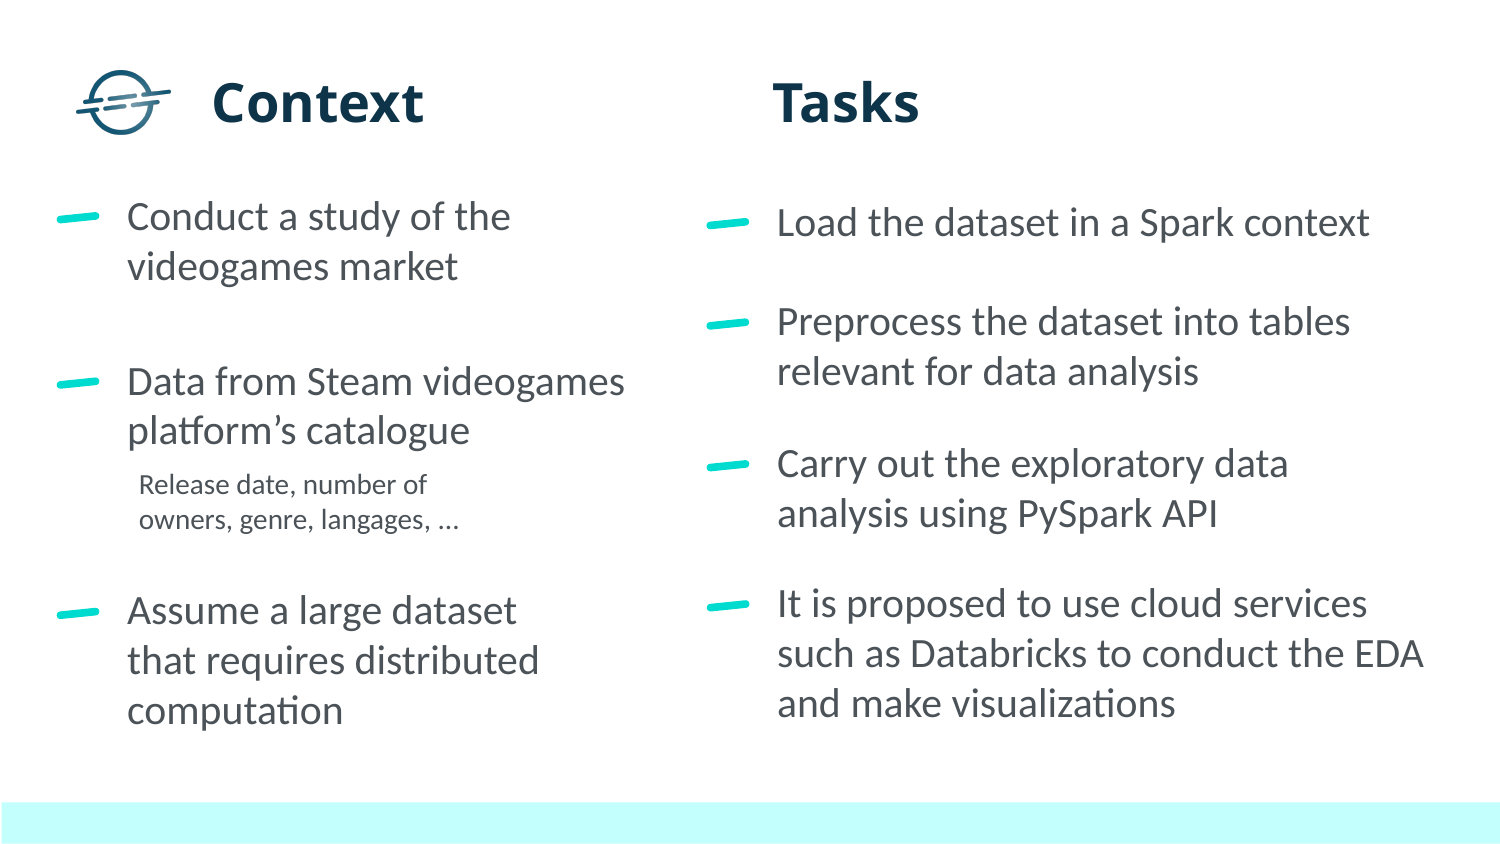

# Context
Tasks
Conduct a study of the videogames market
Load the dataset in a Spark context
Preprocess the dataset into tables relevant for data analysis
Data from Steam videogames platform’s catalogue
Carry out the exploratory data analysis using PySpark API
Release date, number of owners, genre, langages, ...
It is proposed to use cloud services such as Databricks to conduct the EDA and make visualizations
Assume a large dataset that requires distributed computation